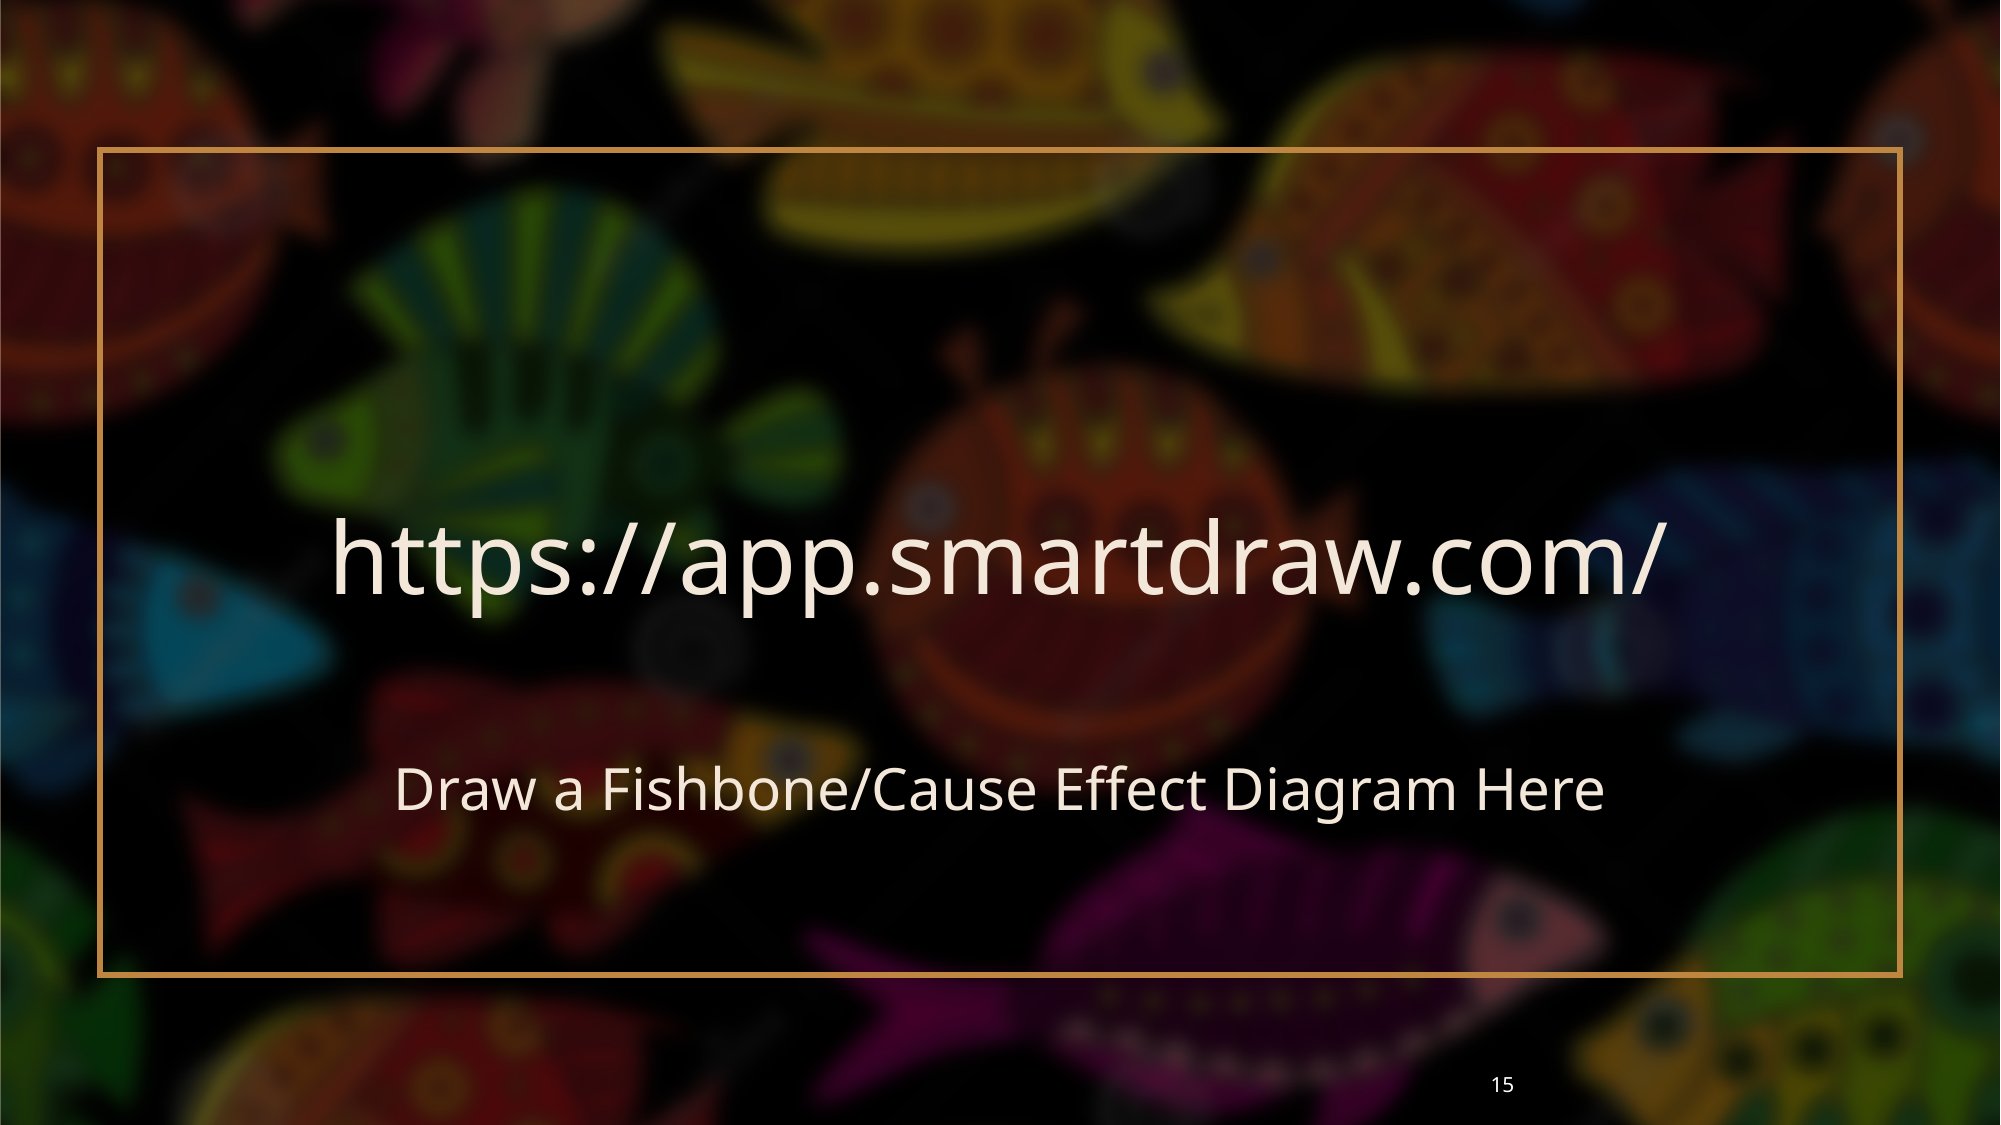

# https://app.smartdraw.com/
Draw a Fishbone/Cause Effect Diagram Here